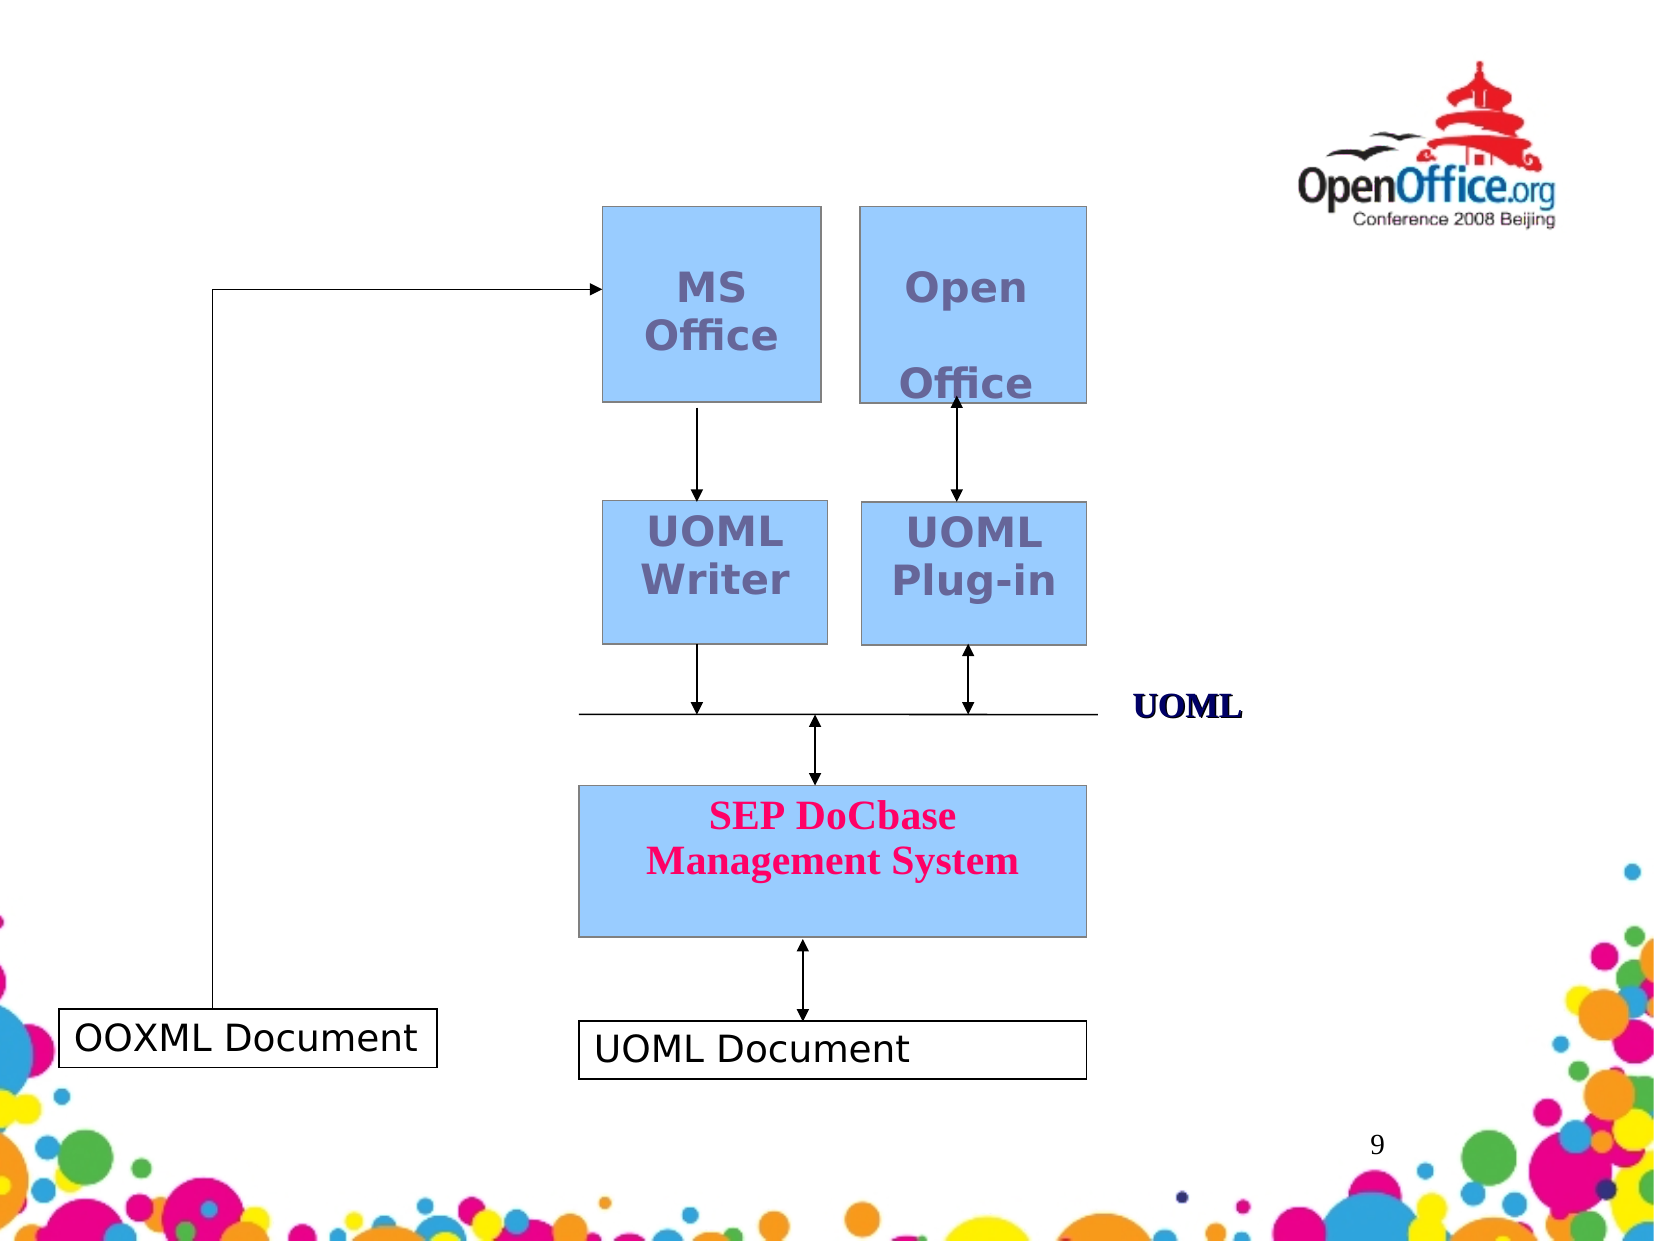

MS Office
Open
Office
UOML
Writer
UOML
Plug-in
UOML
SEP DoCbase Management System
OOXML Document
UOML Document
9